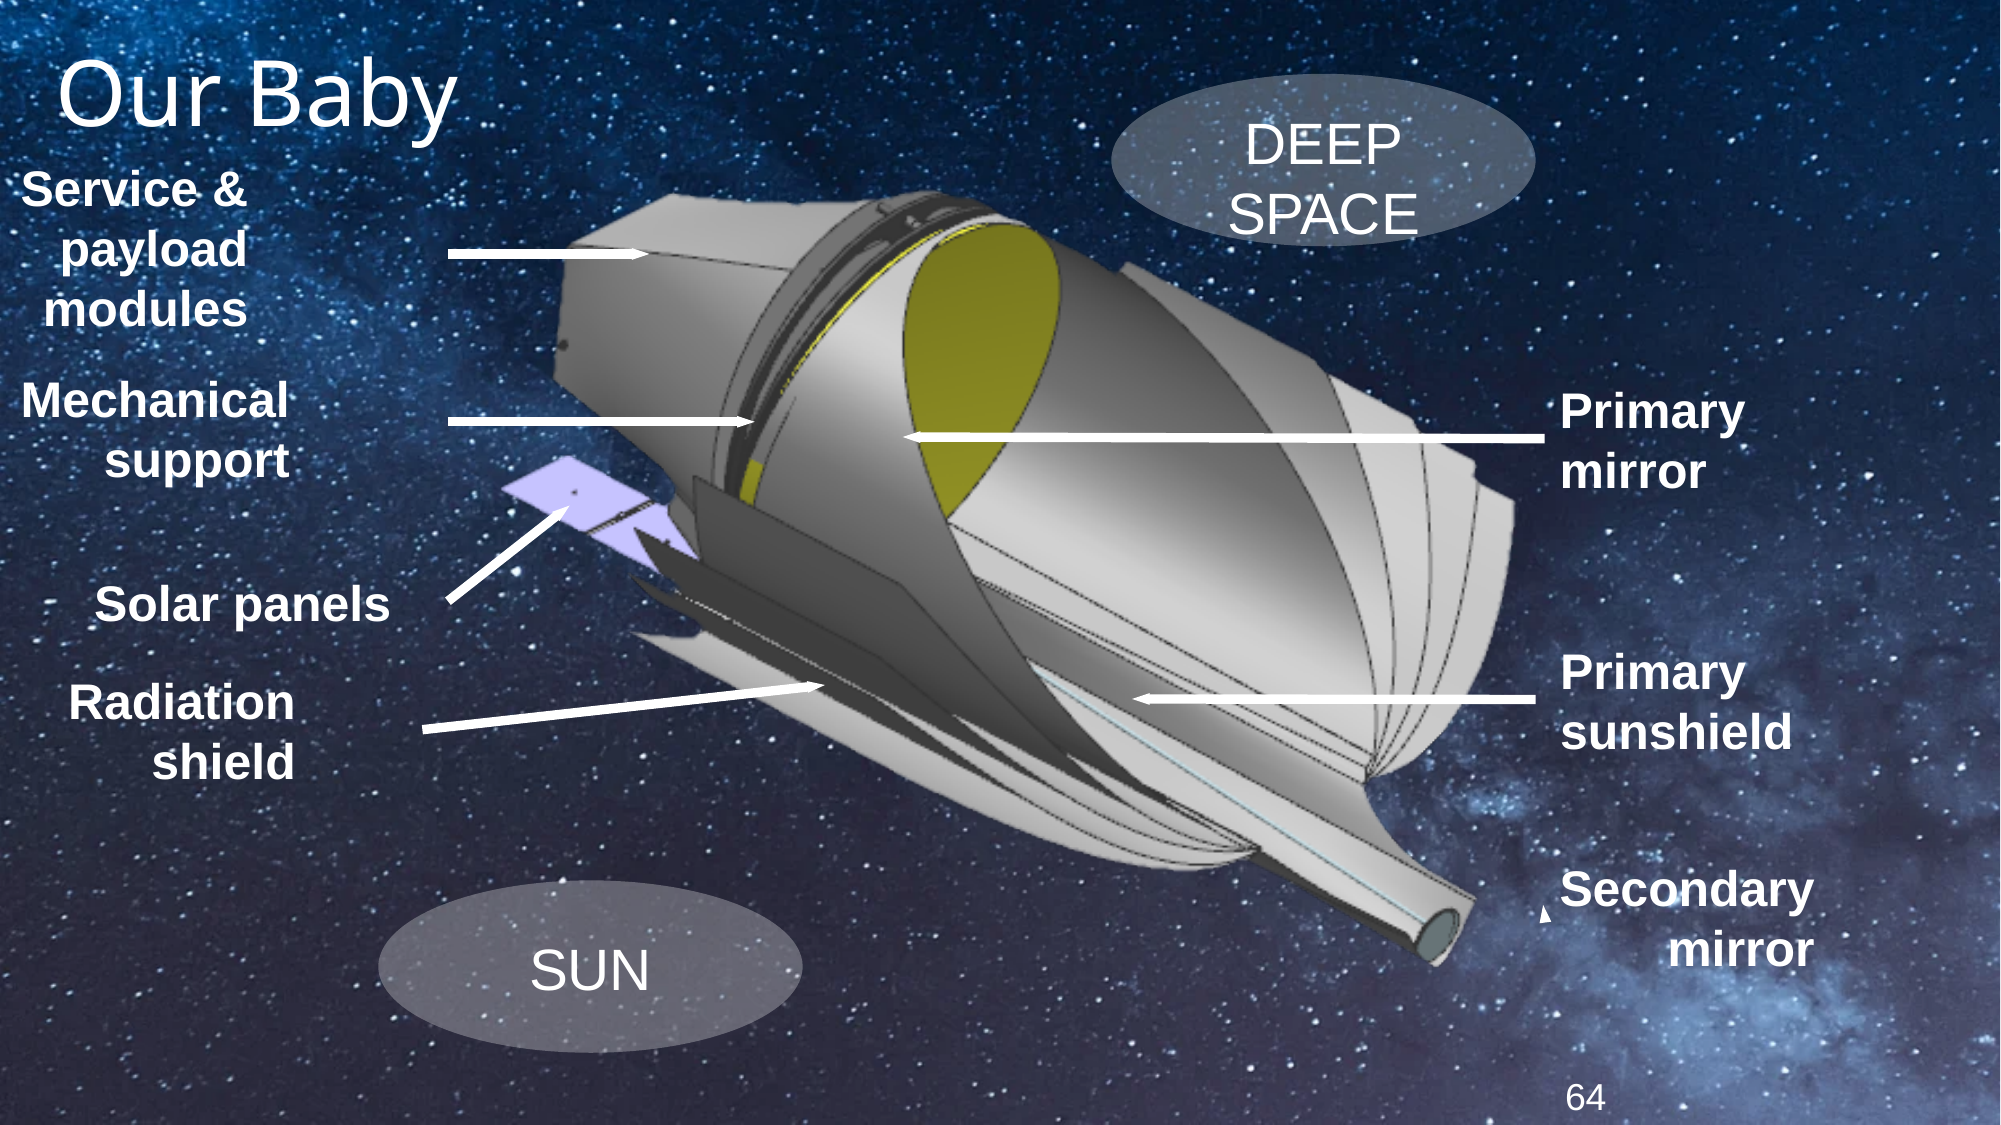

Our Baby
DEEP SPACE
Service & payload modules
Mechanical support
Primary
mirror
Solar panels
Primary
sunshield
Radiation shield
Secondary mirror
SUN
64